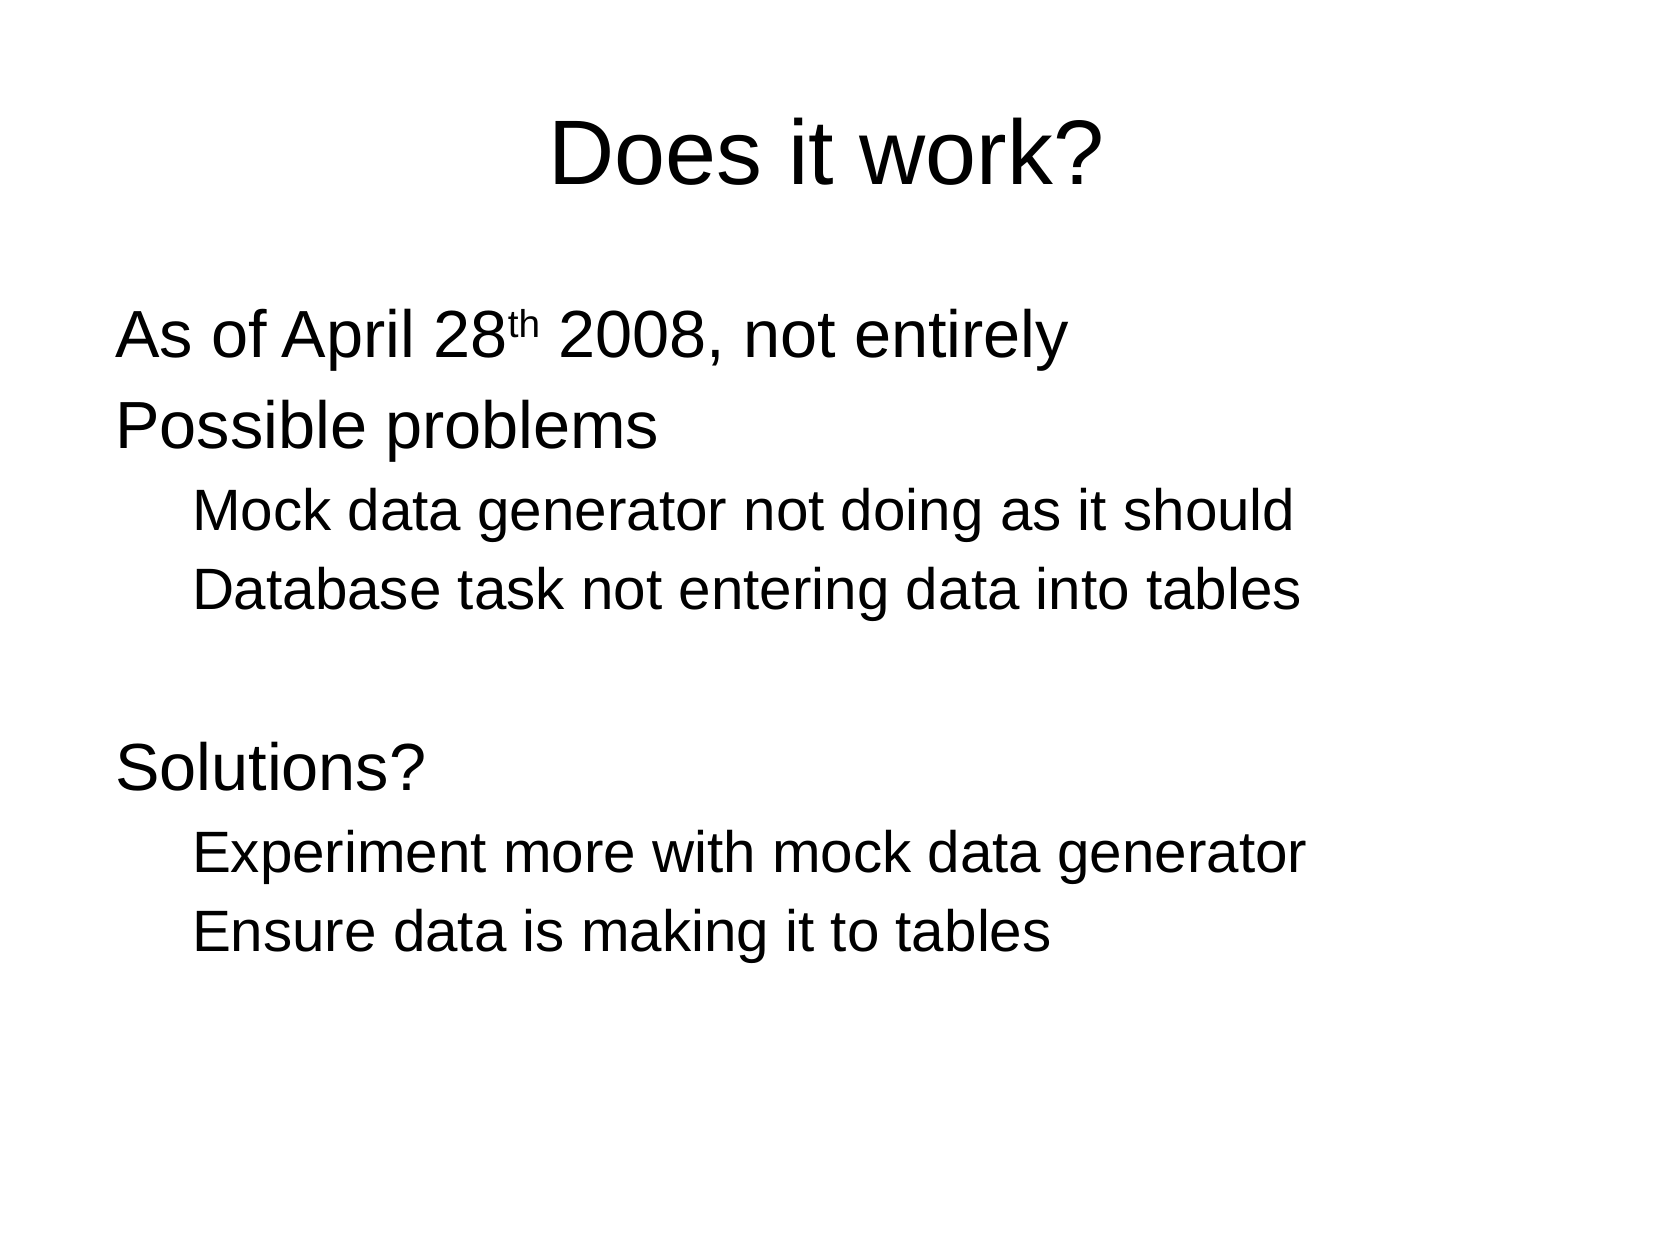

# Does it work?
As of April 28th 2008, not entirely
Possible problems
Mock data generator not doing as it should
Database task not entering data into tables
Solutions?
Experiment more with mock data generator
Ensure data is making it to tables